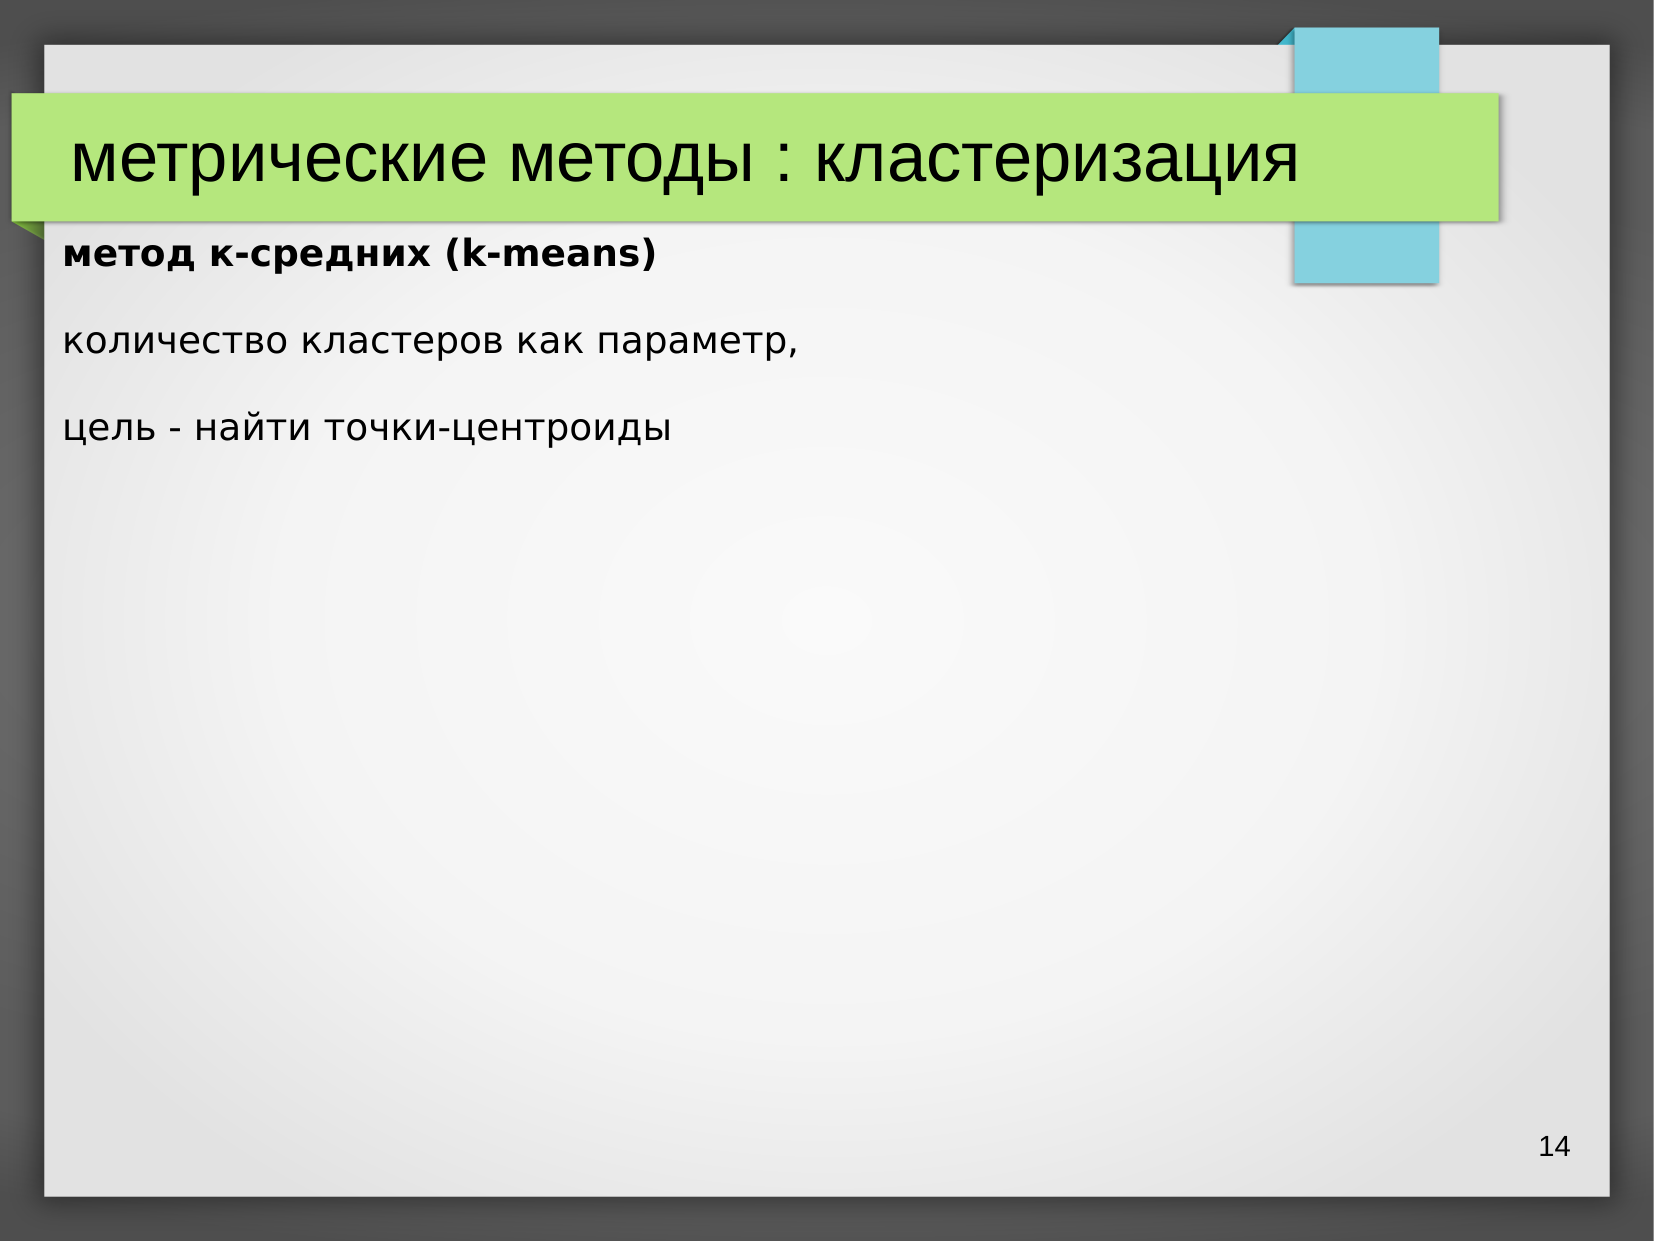

# метрические методы : кластеризация
метод к-средних (k-means)
количество кластеров как параметр,
цель - найти точки-центроиды
14